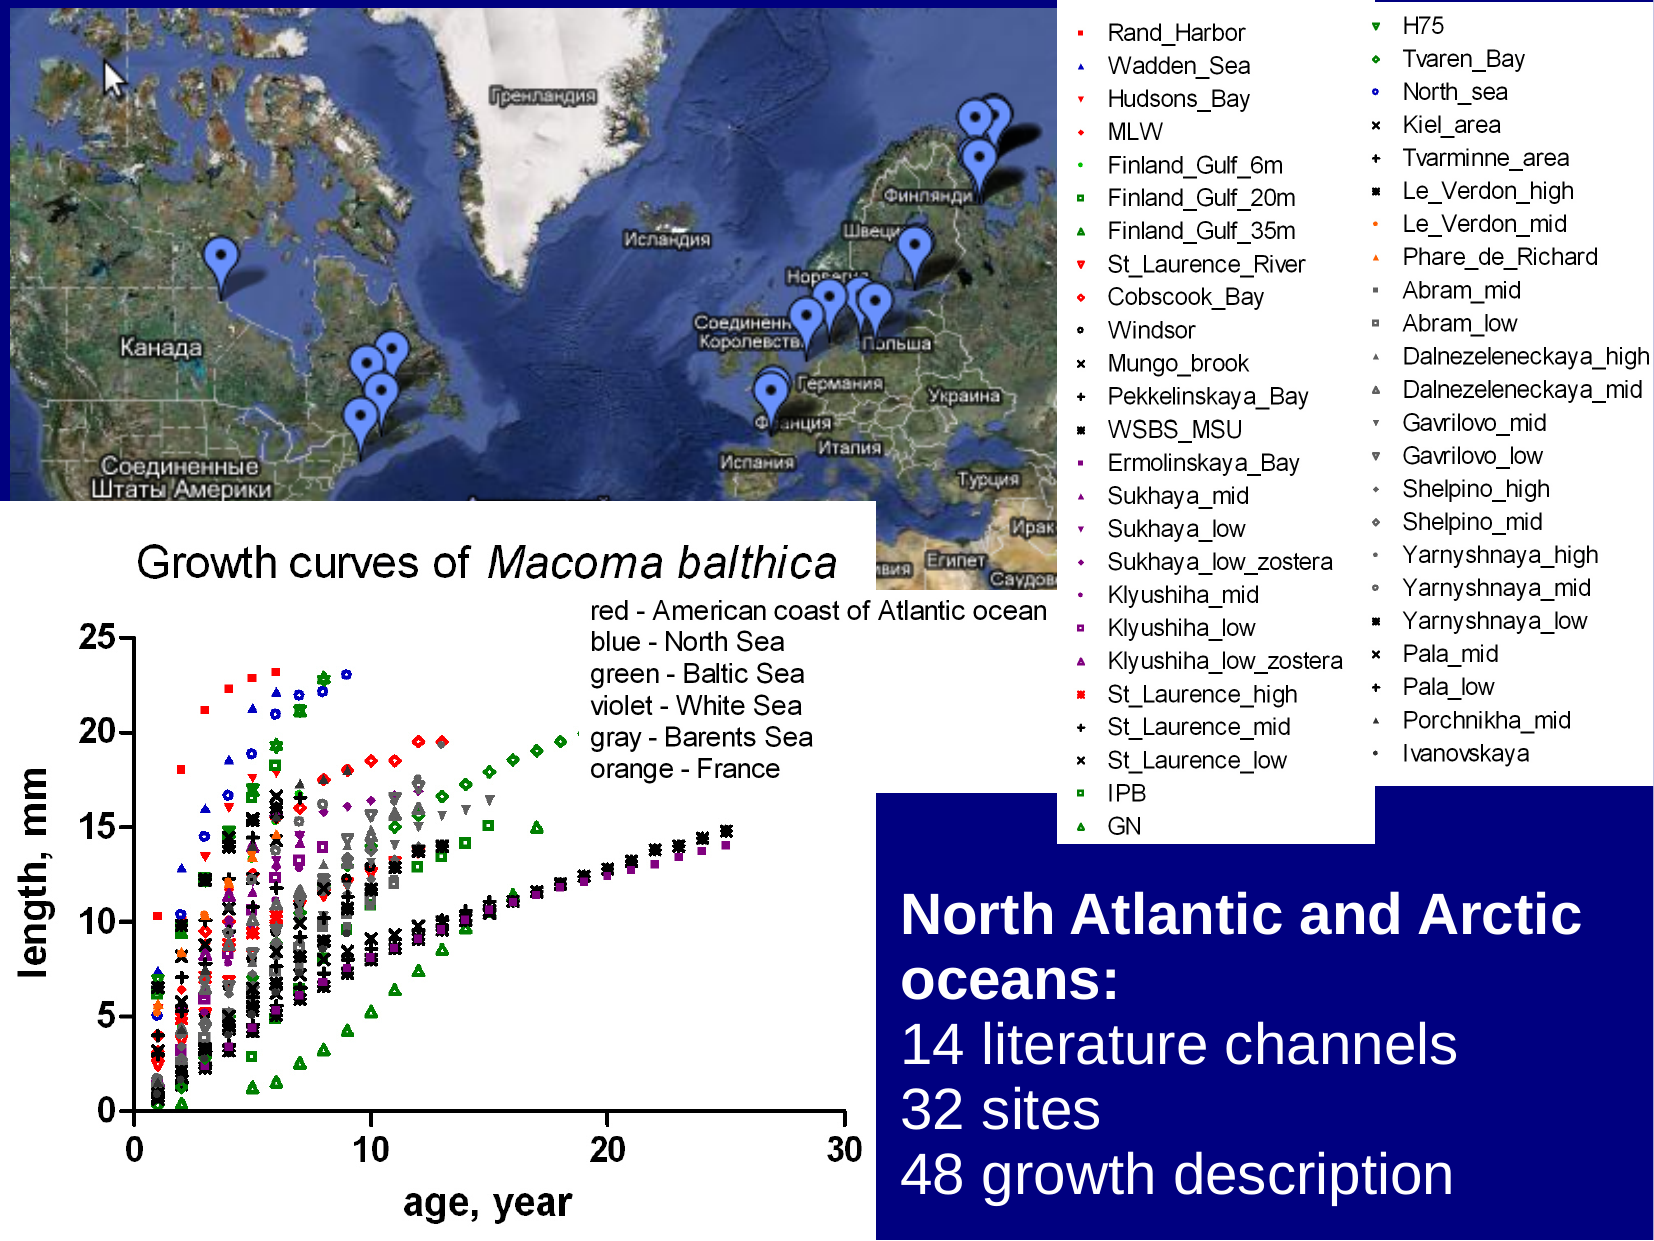

North Atlantic and Arctic oceans:
14 literature channels
32 sites
48 growth description